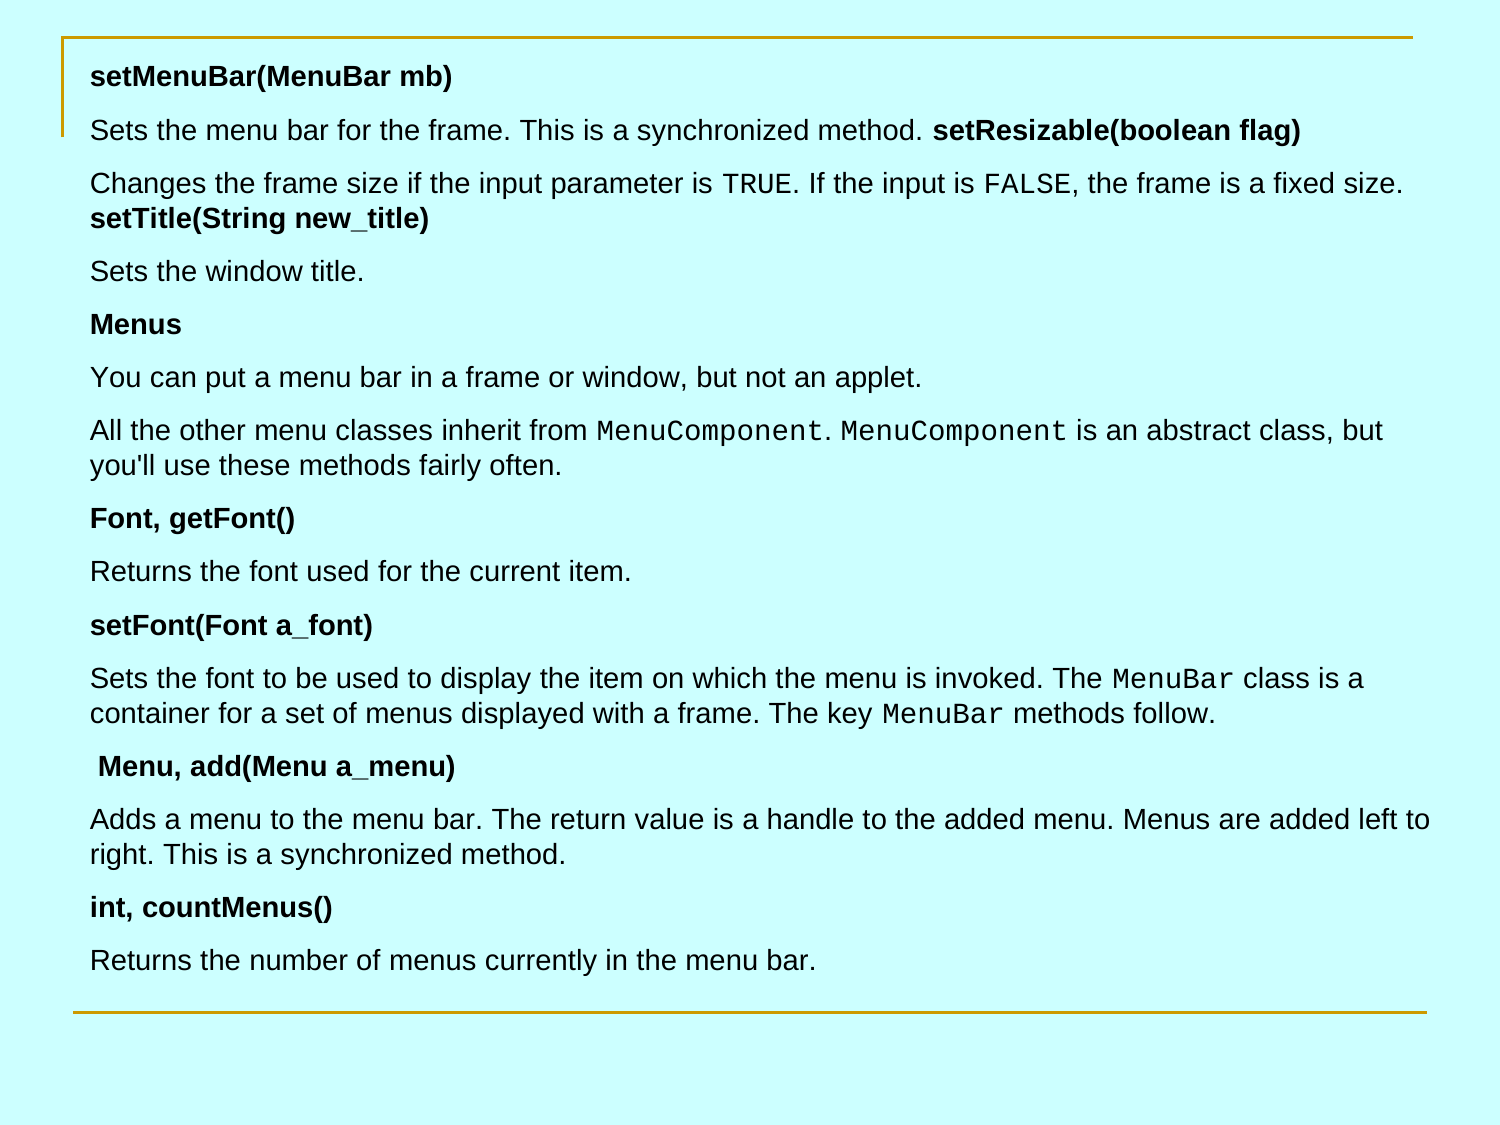

setMenuBar(MenuBar mb)
Sets the menu bar for the frame. This is a synchronized method. setResizable(boolean flag)
Changes the frame size if the input parameter is TRUE. If the input is FALSE, the frame is a fixed size. setTitle(String new_title)
Sets the window title.
Menus
You can put a menu bar in a frame or window, but not an applet.
All the other menu classes inherit from MenuComponent. MenuComponent is an abstract class, but you'll use these methods fairly often.
Font, getFont()
Returns the font used for the current item.
setFont(Font a_font)
Sets the font to be used to display the item on which the menu is invoked. The MenuBar class is a container for a set of menus displayed with a frame. The key MenuBar methods follow.
 Menu, add(Menu a_menu)
Adds a menu to the menu bar. The return value is a handle to the added menu. Menus are added left to right. This is a synchronized method.
int, countMenus()
Returns the number of menus currently in the menu bar.